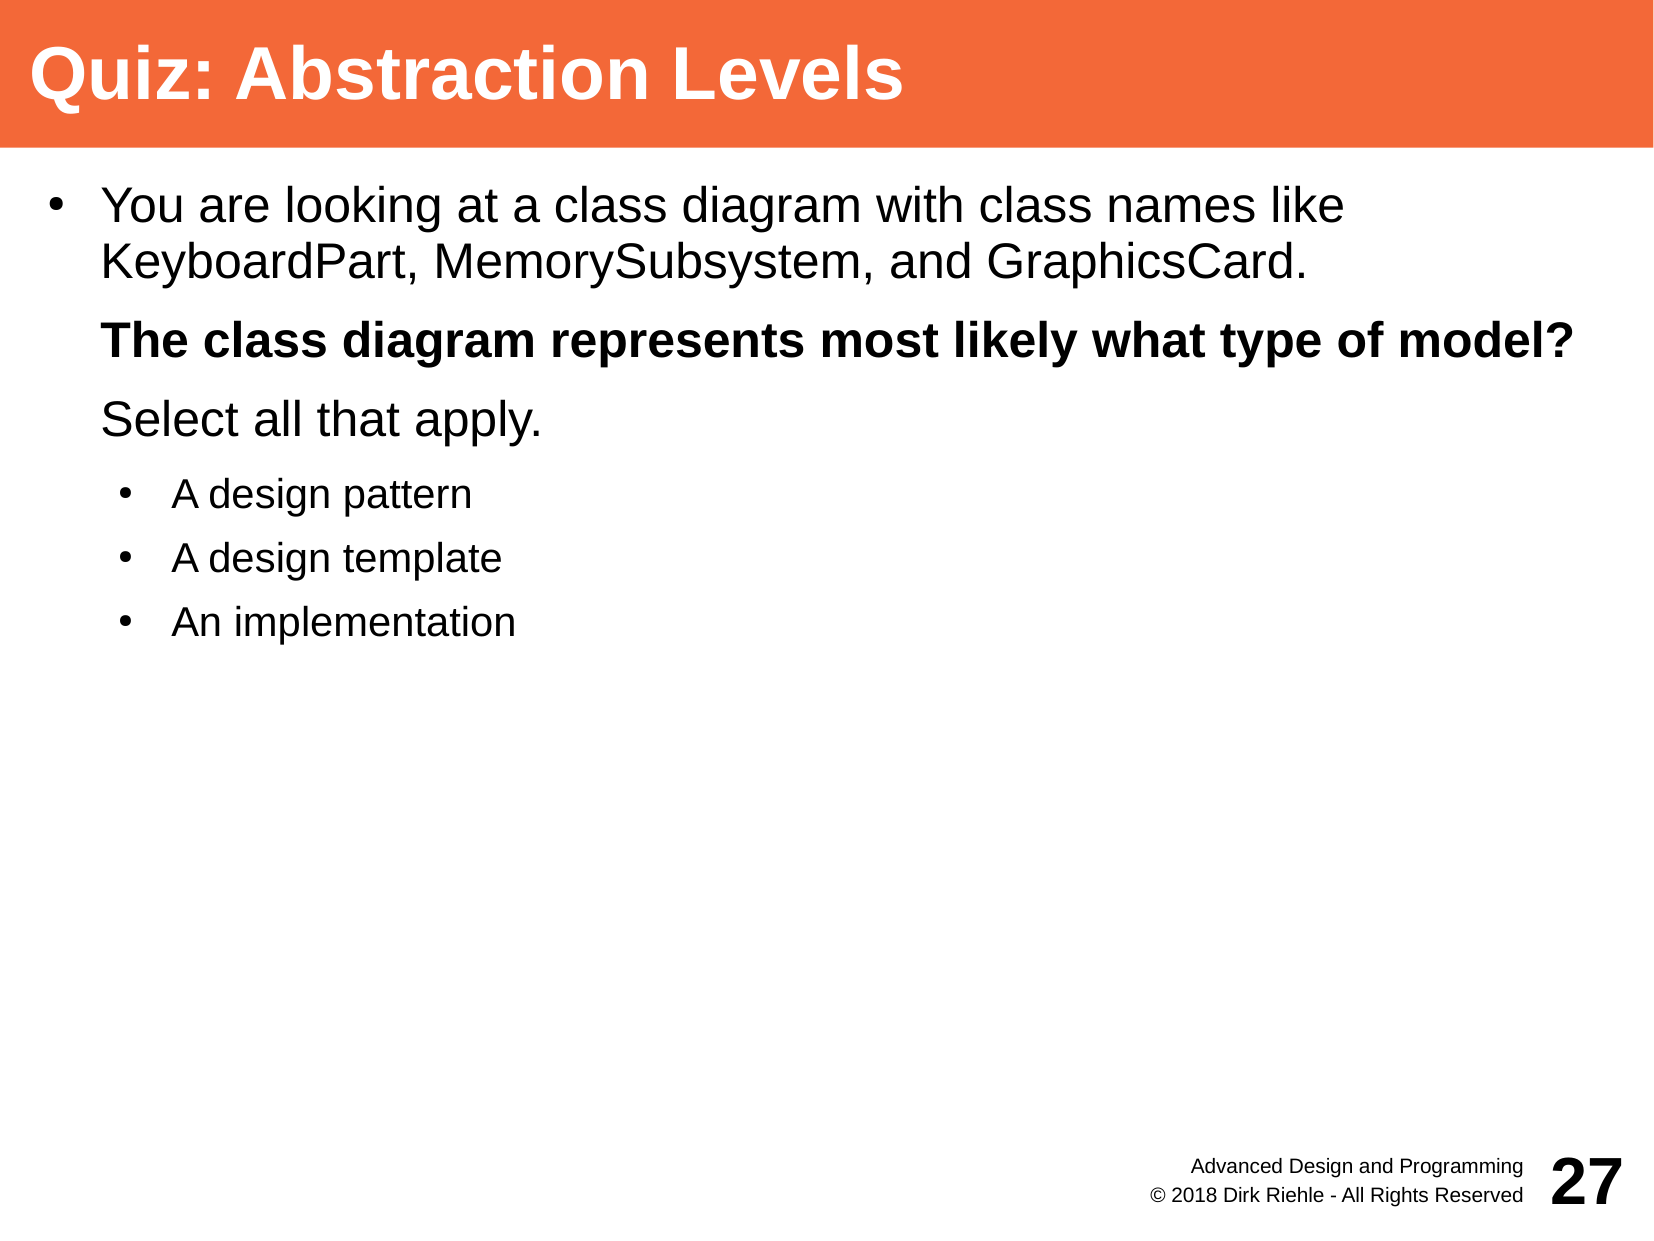

# Quiz: Abstraction Levels
You are looking at a class diagram with class names like KeyboardPart, MemorySubsystem, and GraphicsCard.
The class diagram represents most likely what type of model?
Select all that apply.
A design pattern
A design template
An implementation
Advanced Design and Programming
27
© 2018 Dirk Riehle - All Rights Reserved